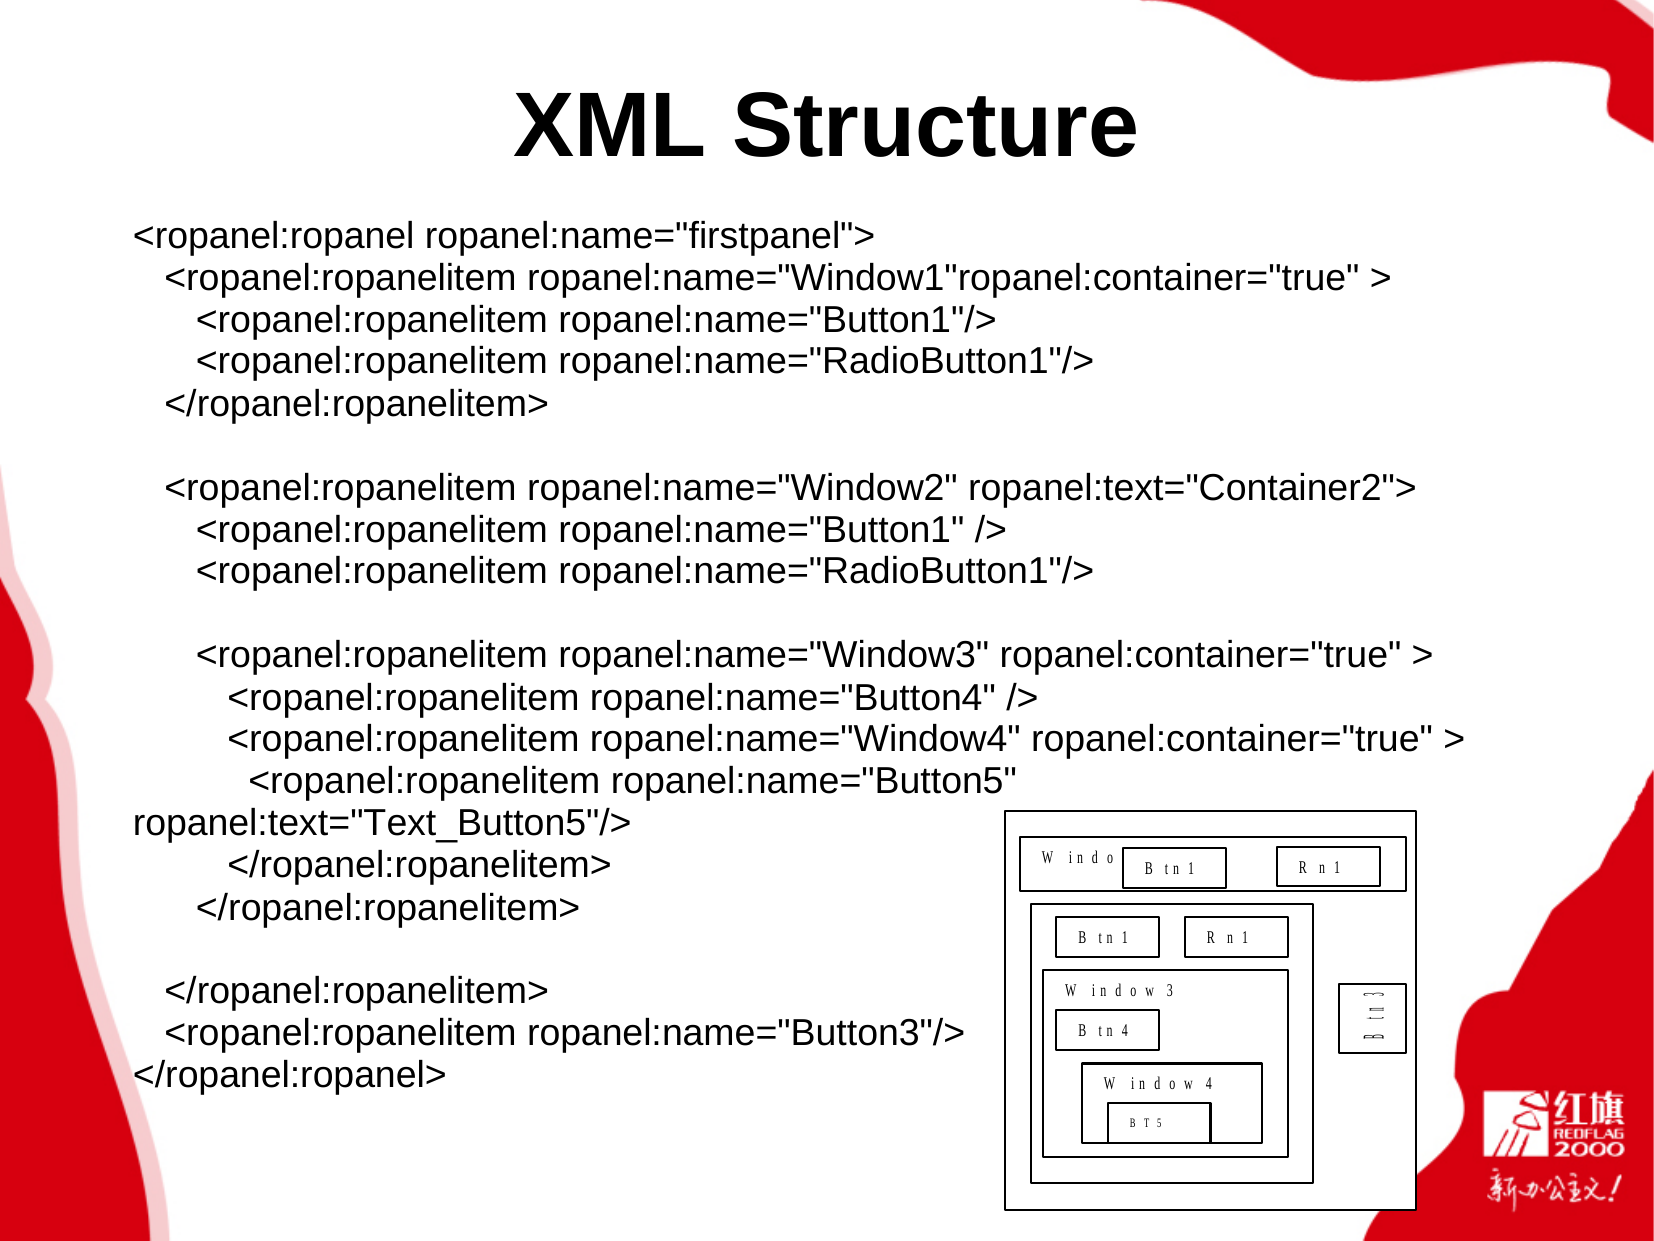

# XML Structure
<ropanel:ropanel ropanel:name="firstpanel">
 <ropanel:ropanelitem ropanel:name="Window1"ropanel:container="true" >
 <ropanel:ropanelitem ropanel:name="Button1"/>
 <ropanel:ropanelitem ropanel:name="RadioButton1"/>
 </ropanel:ropanelitem>
 <ropanel:ropanelitem ropanel:name="Window2" ropanel:text="Container2">
 <ropanel:ropanelitem ropanel:name="Button1" />
 <ropanel:ropanelitem ropanel:name="RadioButton1"/>
 <ropanel:ropanelitem ropanel:name="Window3" ropanel:container="true" >
 <ropanel:ropanelitem ropanel:name="Button4" />
 <ropanel:ropanelitem ropanel:name="Window4" ropanel:container="true" >
 <ropanel:ropanelitem ropanel:name="Button5" ropanel:text="Text_Button5"/>
 </ropanel:ropanelitem>
 </ropanel:ropanelitem>
 </ropanel:ropanelitem>
 <ropanel:ropanelitem ropanel:name="Button3"/>
</ropanel:ropanel>